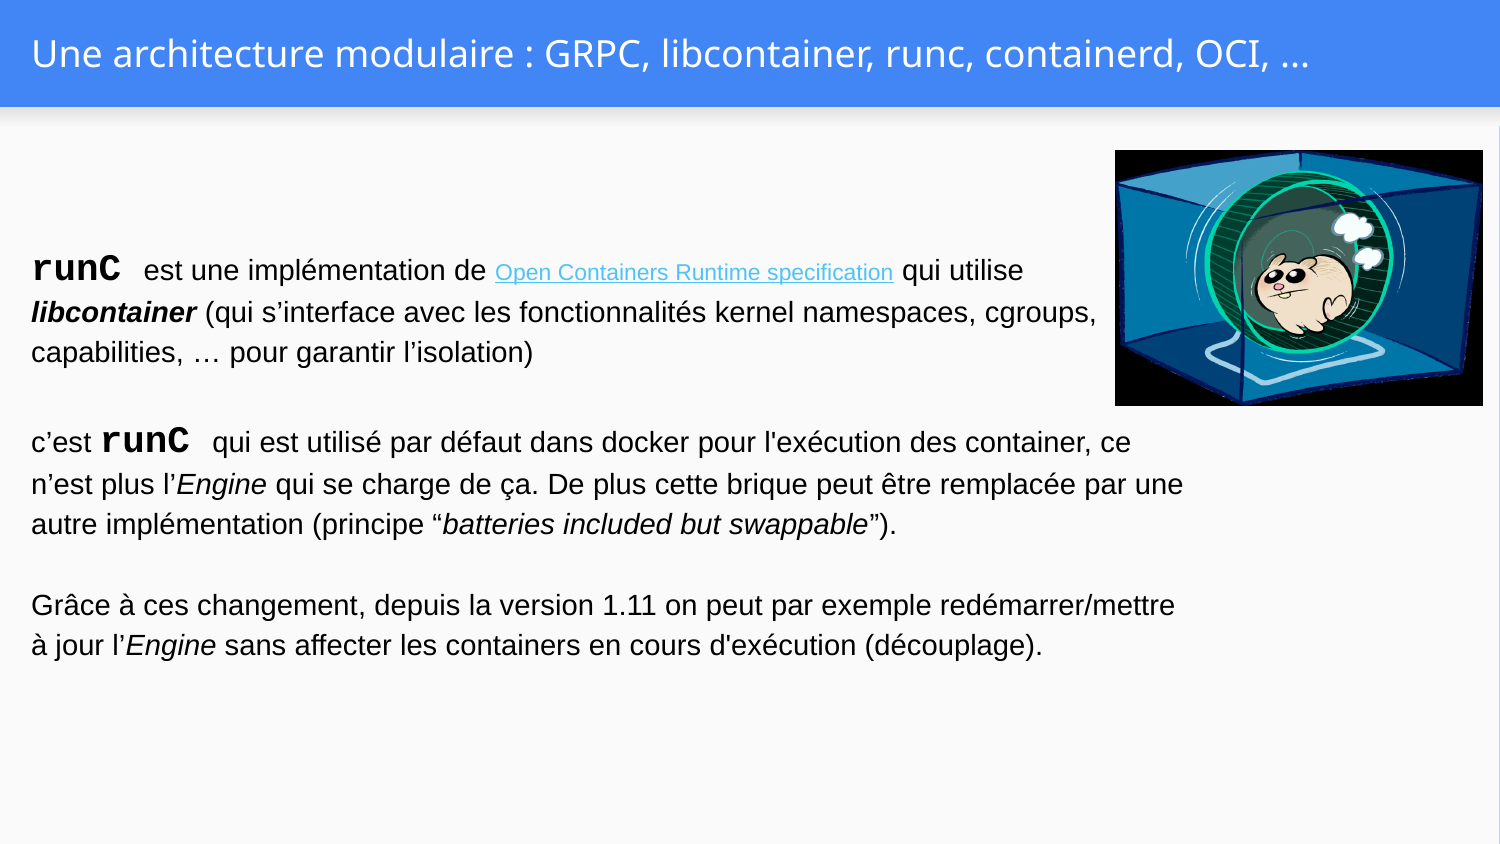

# Une architecture modulaire : GRPC, libcontainer, runc, containerd, OCI, ...
runC est une implémentation de Open Containers Runtime specification qui utilise libcontainer (qui s’interface avec les fonctionnalités kernel namespaces, cgroups, capabilities, … pour garantir l’isolation)
c’est runC qui est utilisé par défaut dans docker pour l'exécution des container, ce n’est plus l’Engine qui se charge de ça. De plus cette brique peut être remplacée par une autre implémentation (principe “batteries included but swappable”).
Grâce à ces changement, depuis la version 1.11 on peut par exemple redémarrer/mettre à jour l’Engine sans affecter les containers en cours d'exécution (découplage).